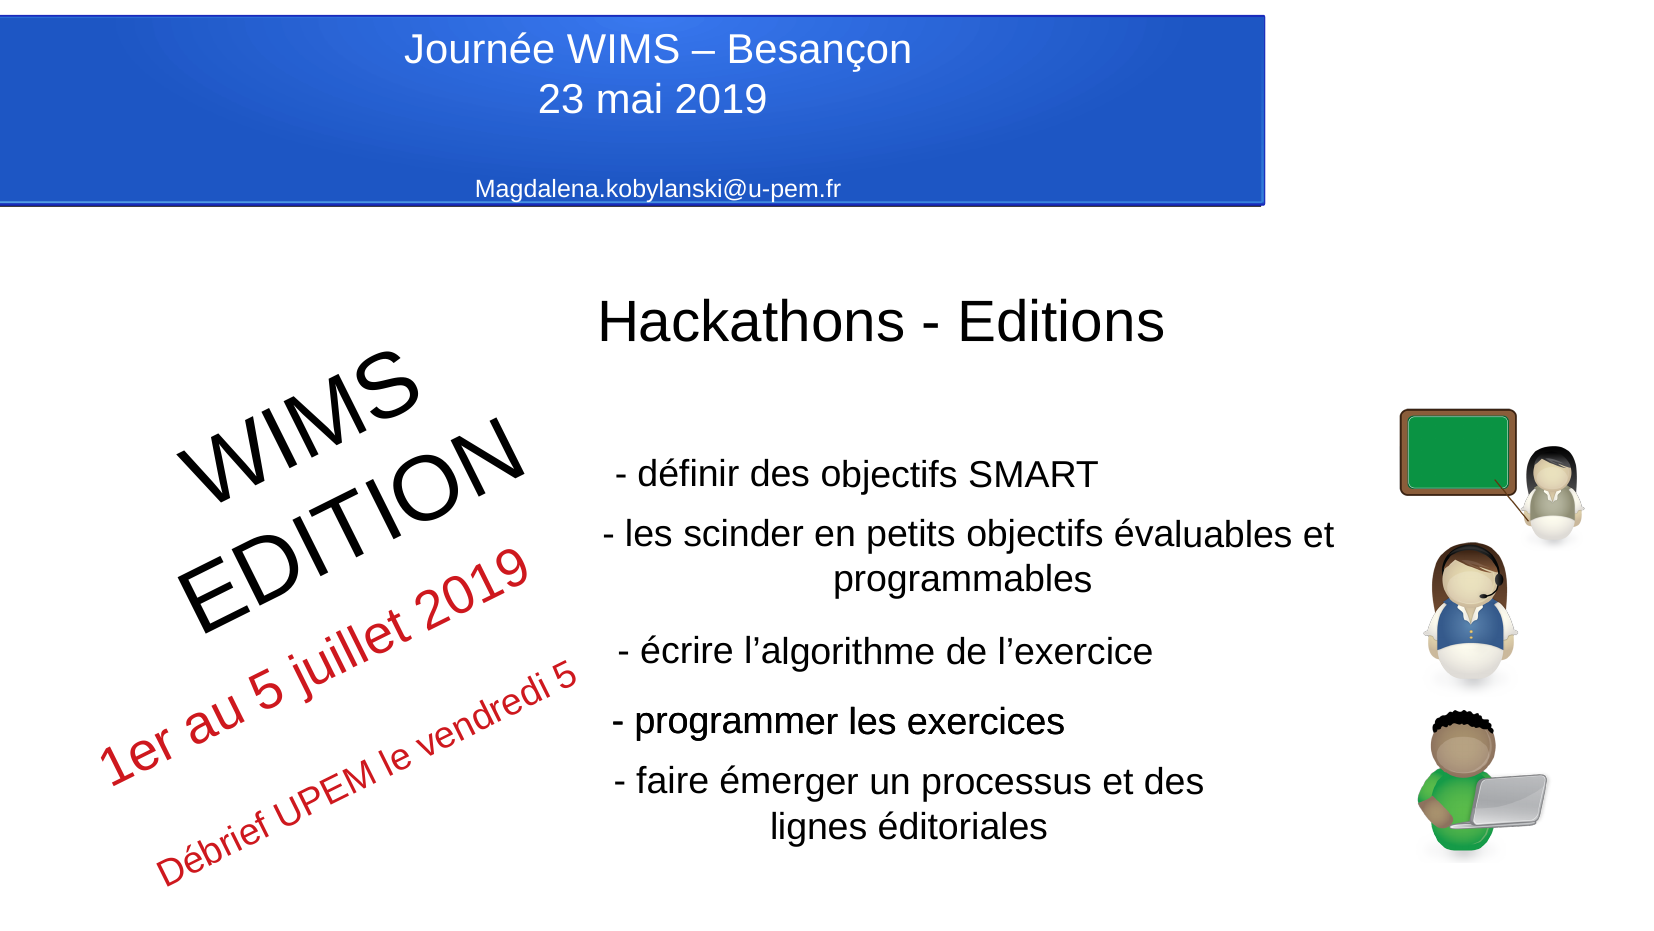

Journée WIMS – Besançon
23 mai 2019
Magdalena.kobylanski@u-pem.fr
Hackathons - Editions
 WIMS
EDITION
- définir des objectifs SMART
- les scinder en petits objectifs évaluables et programmables
1er au 5 juillet 2019
Débrief UPEM le vendredi 5
- écrire l’algorithme de l’exercice
- programmer les exercices
- programmer les exercices
- faire émerger un processus et des lignes éditoriales